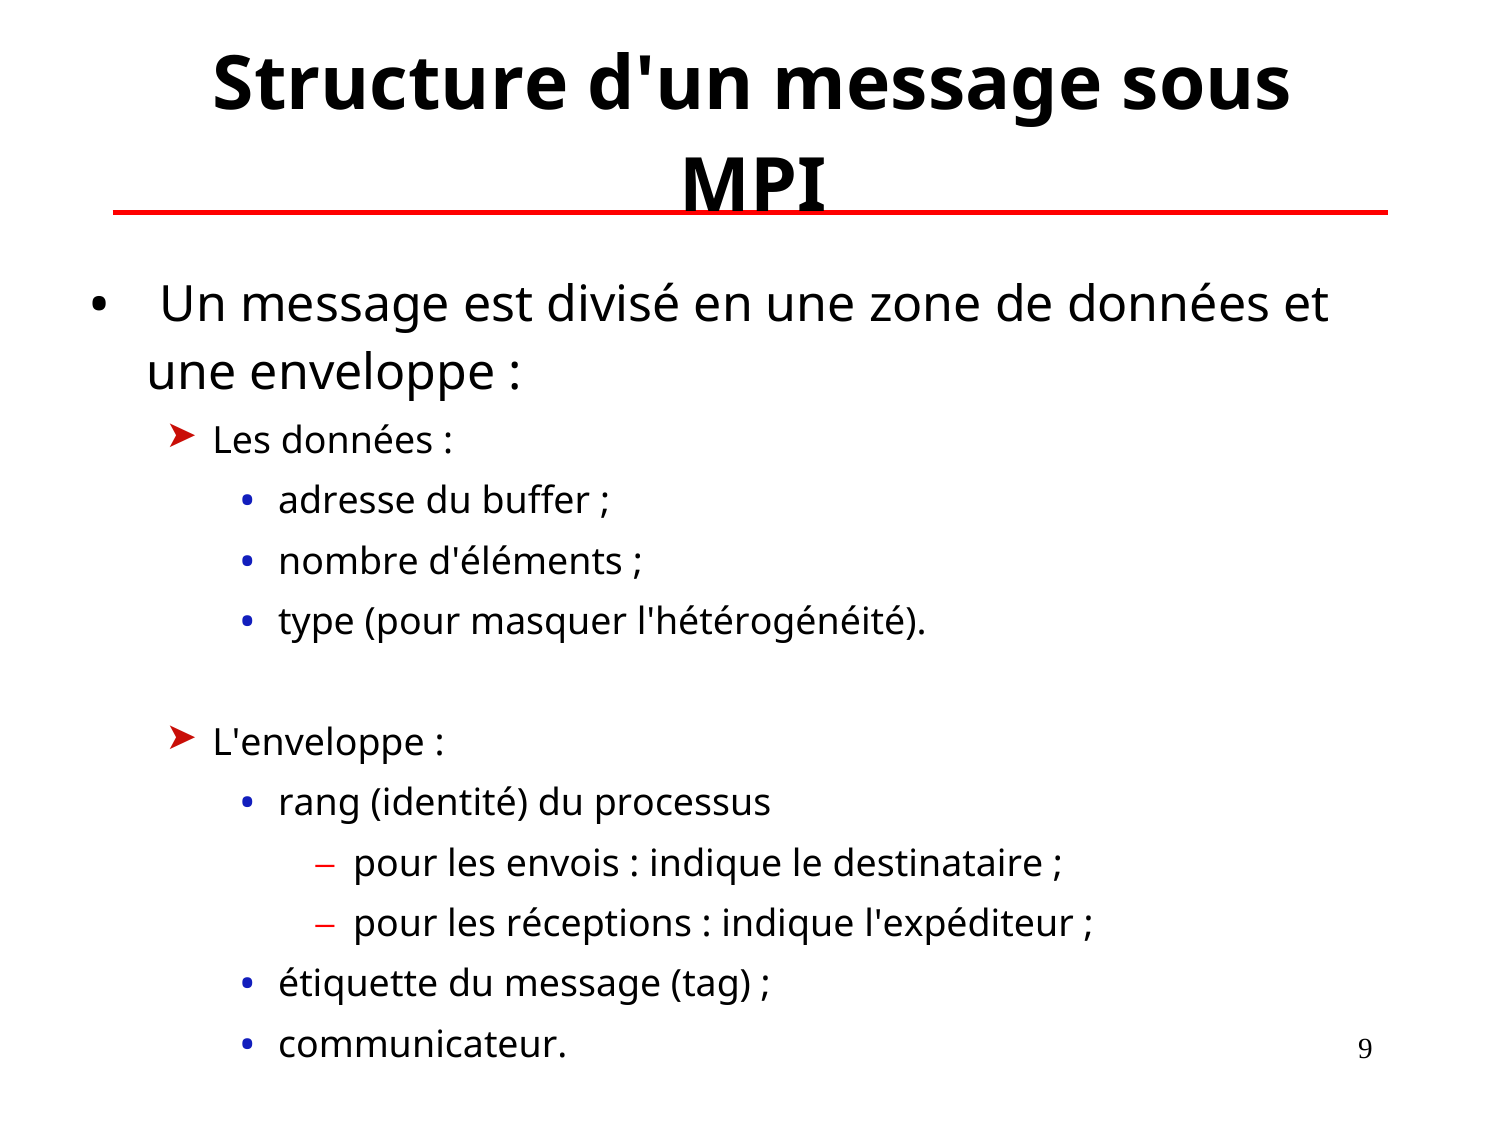

# Structure d'un message sous MPI
 Un message est divisé en une zone de données et une enveloppe :
Les données :
adresse du buffer ;
nombre d'éléments ;
type (pour masquer l'hétérogénéité).
L'enveloppe :
rang (identité) du processus
pour les envois : indique le destinataire ;
pour les réceptions : indique l'expéditeur ;
étiquette du message (tag) ;
communicateur.
9